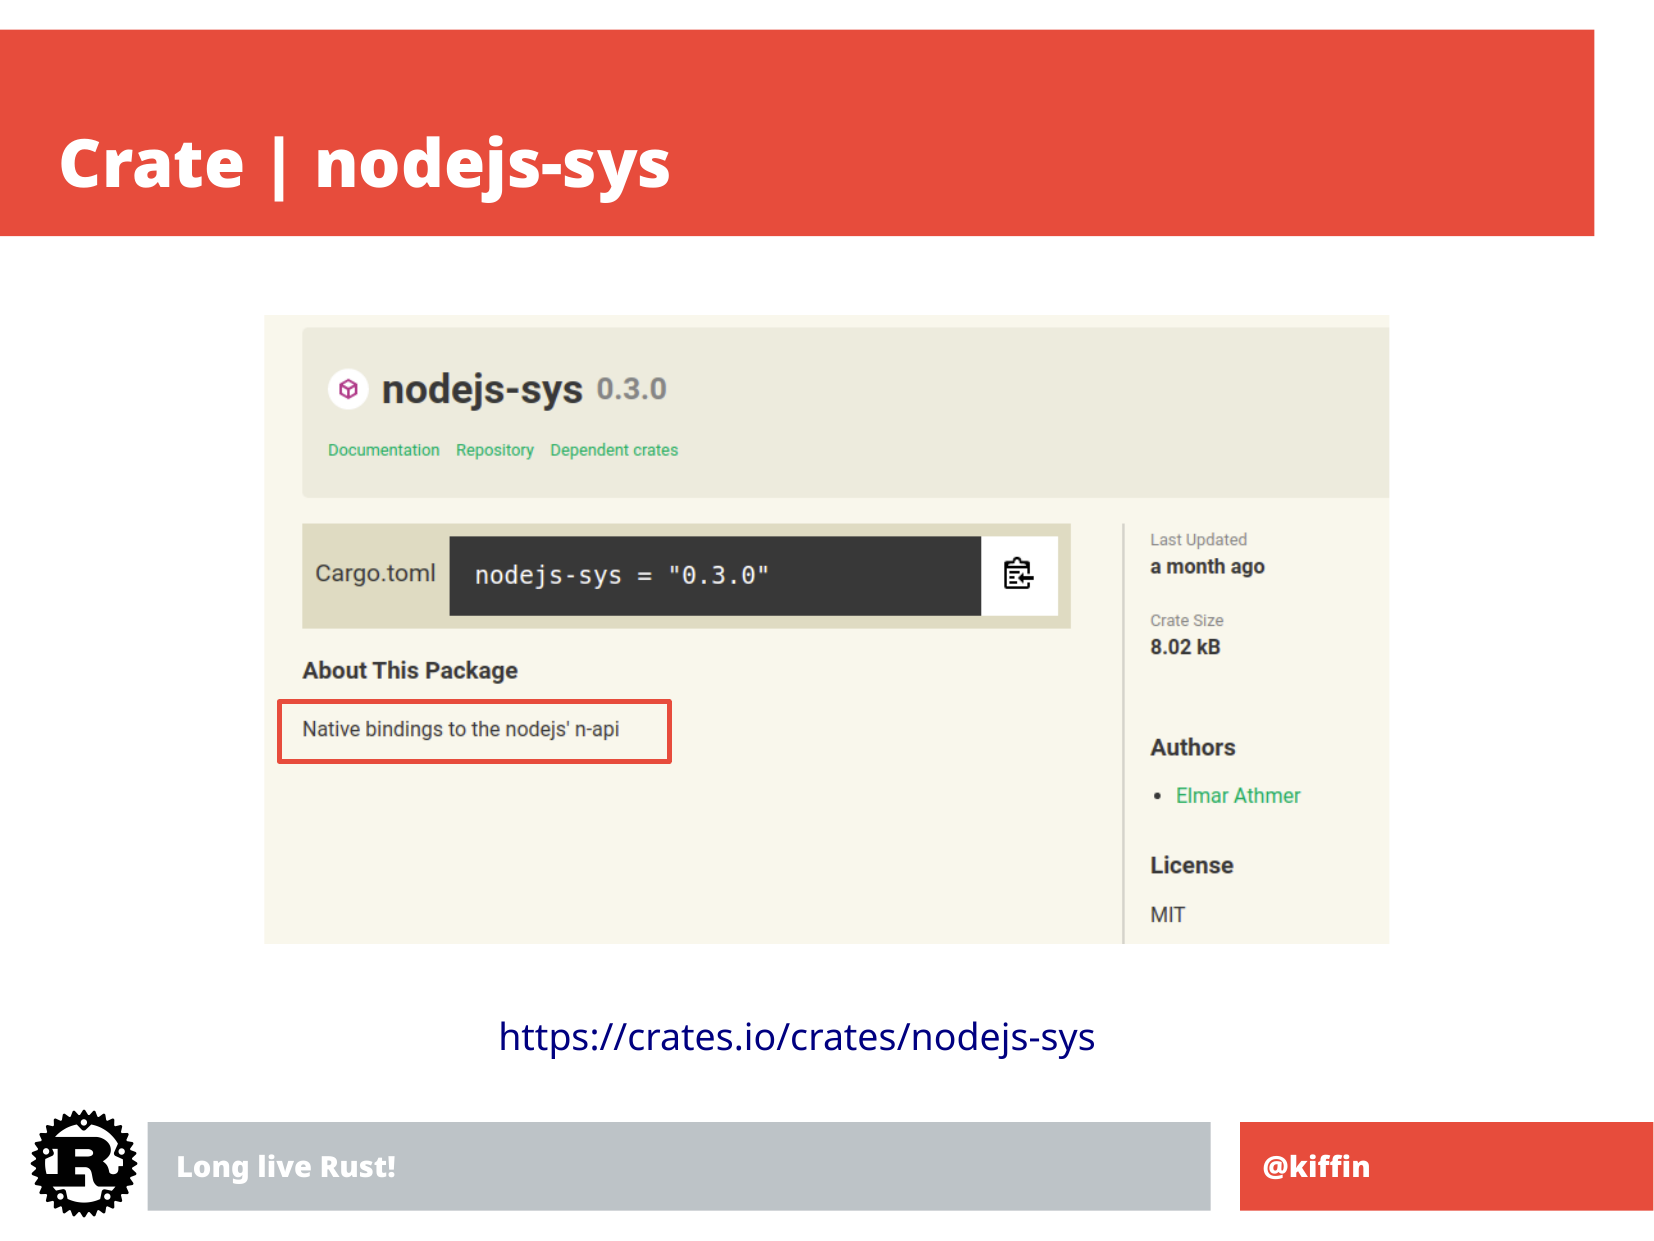

# Crate | nodejs-sys
https://crates.io/crates/nodejs-sys
Long live Rust!
@kiffin